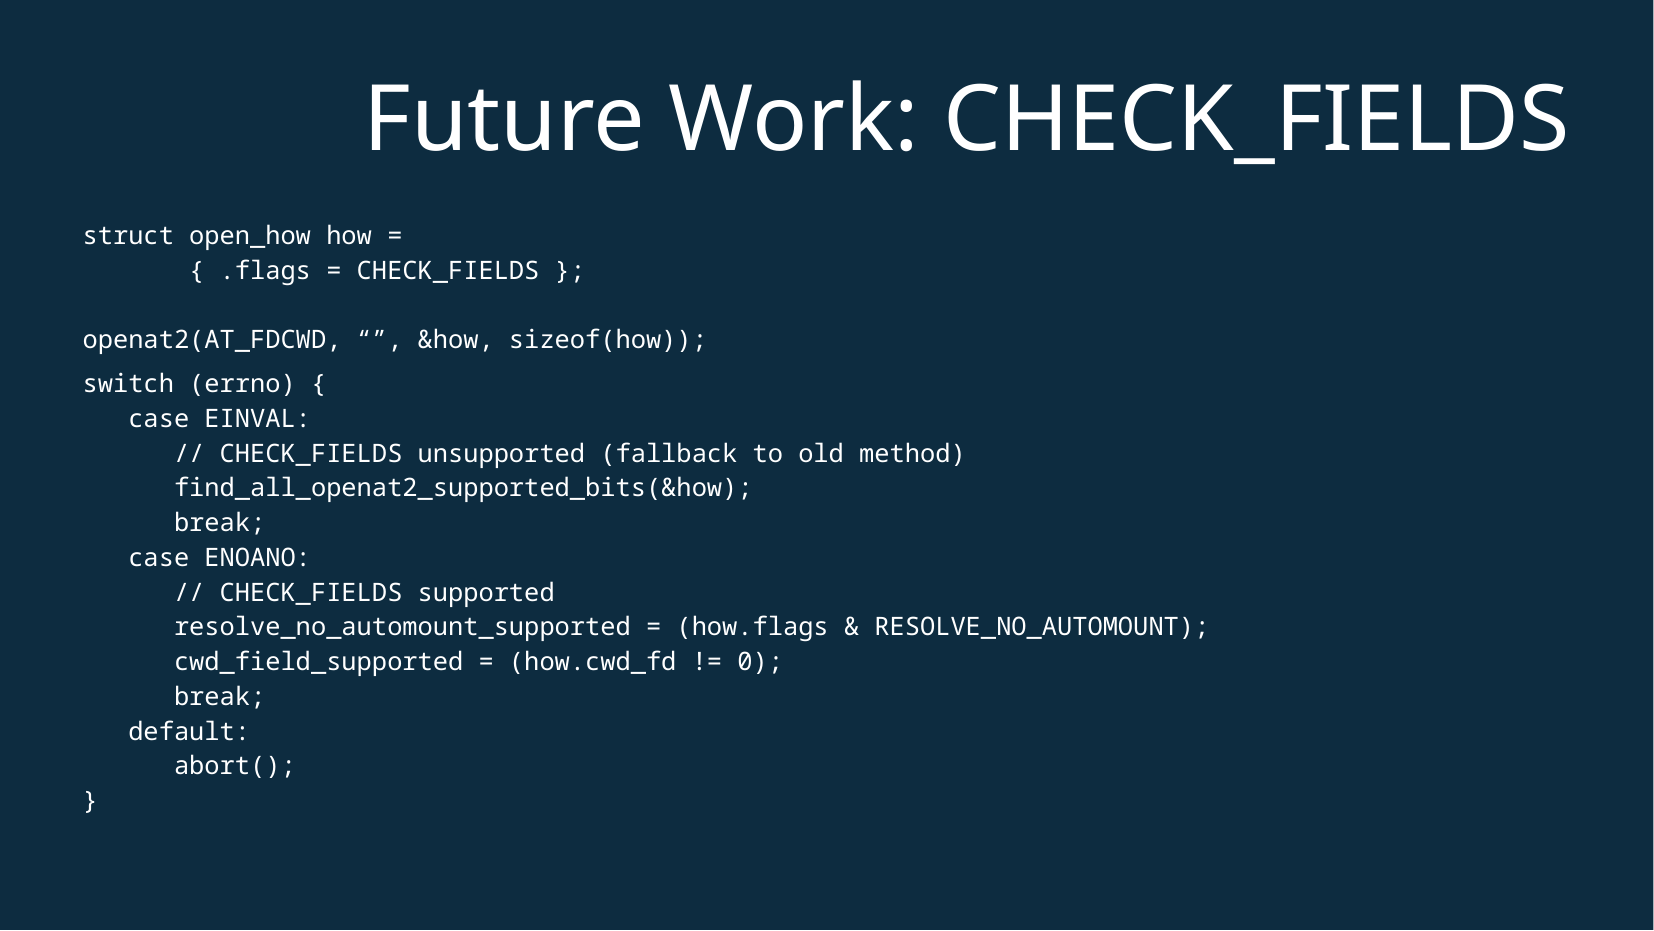

# Future Work: CHECK_FIELDS
struct open_how how =
 { .flags = CHECK_FIELDS };
openat2(AT_FDCWD, “”, &how, sizeof(how));
switch (errno) {
 case EINVAL:
 // CHECK_FIELDS unsupported (fallback to old method)
 find_all_openat2_supported_bits(&how);
 break;
 case ENOANO:
 // CHECK_FIELDS supported
 resolve_no_automount_supported = (how.flags & RESOLVE_NO_AUTOMOUNT);
 cwd_field_supported = (how.cwd_fd != 0);
 break;
 default:
 abort();
}